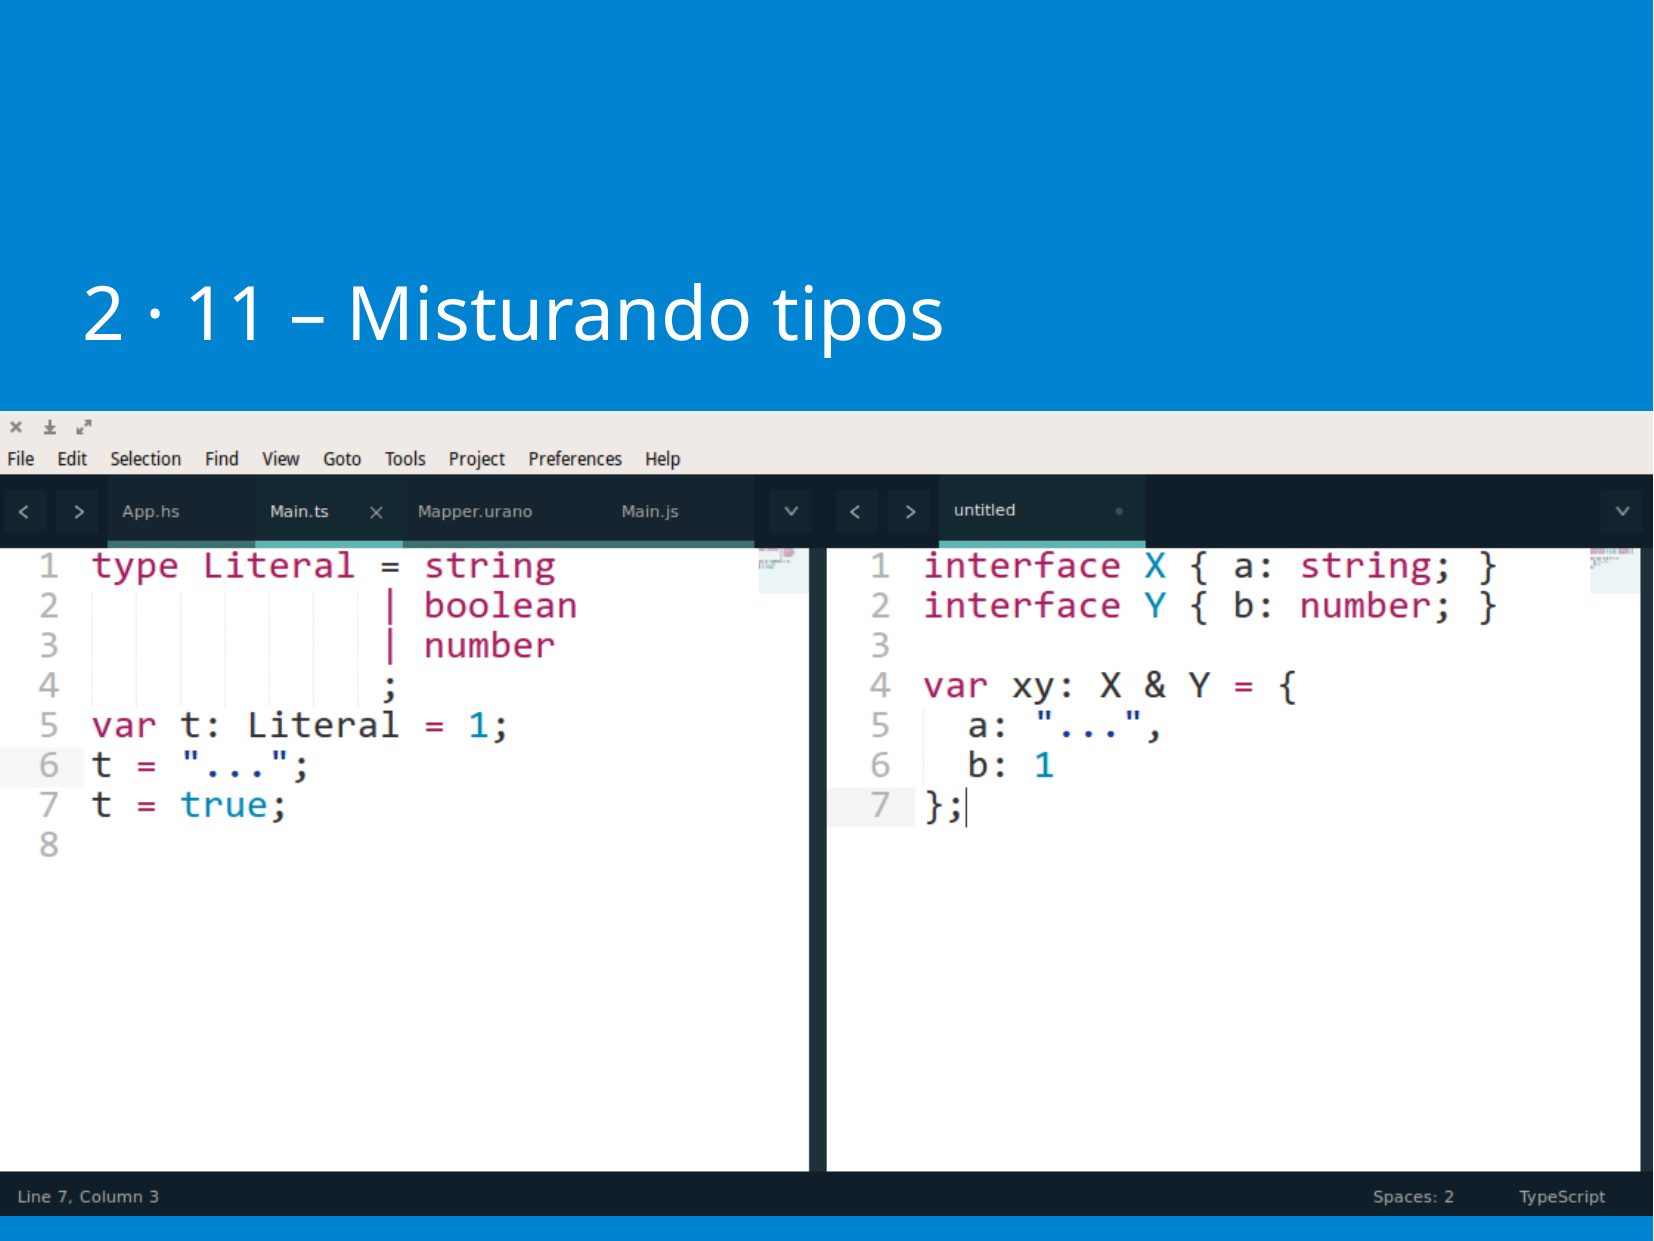

# 2 · 11 – Misturando tipos